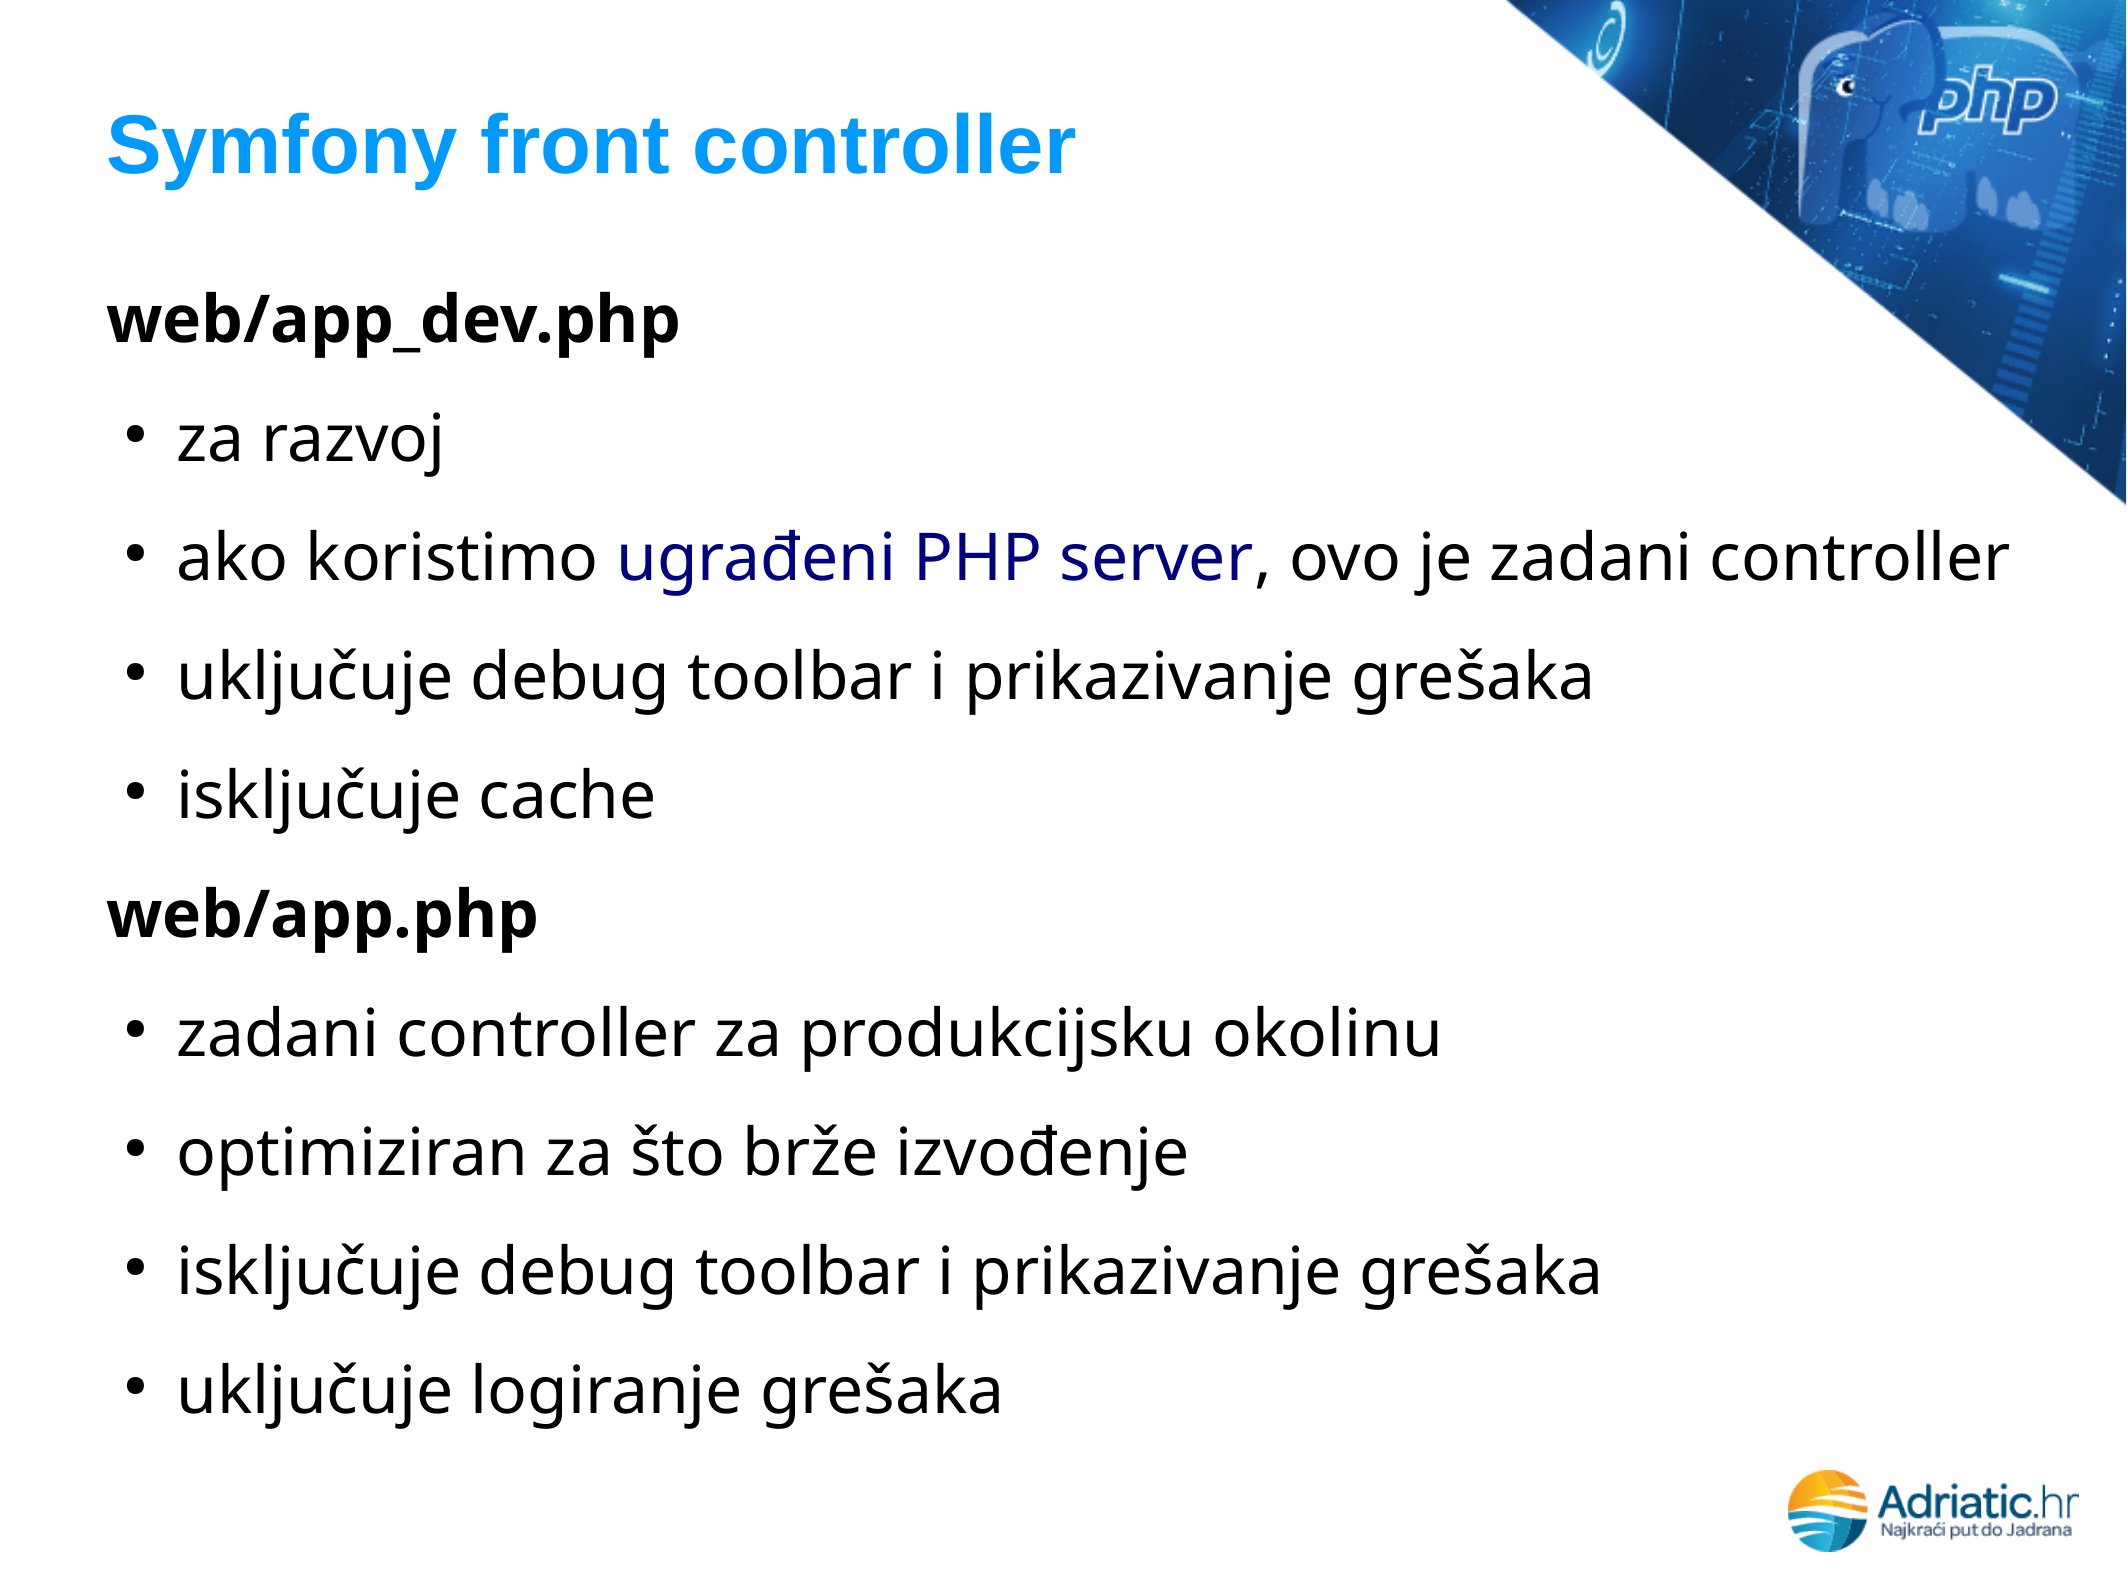

# Symfony front controller
web/app_dev.php
za razvoj
ako koristimo ugrađeni PHP server, ovo je zadani controller
uključuje debug toolbar i prikazivanje grešaka
isključuje cache
web/app.php
zadani controller za produkcijsku okolinu
optimiziran za što brže izvođenje
isključuje debug toolbar i prikazivanje grešaka
uključuje logiranje grešaka